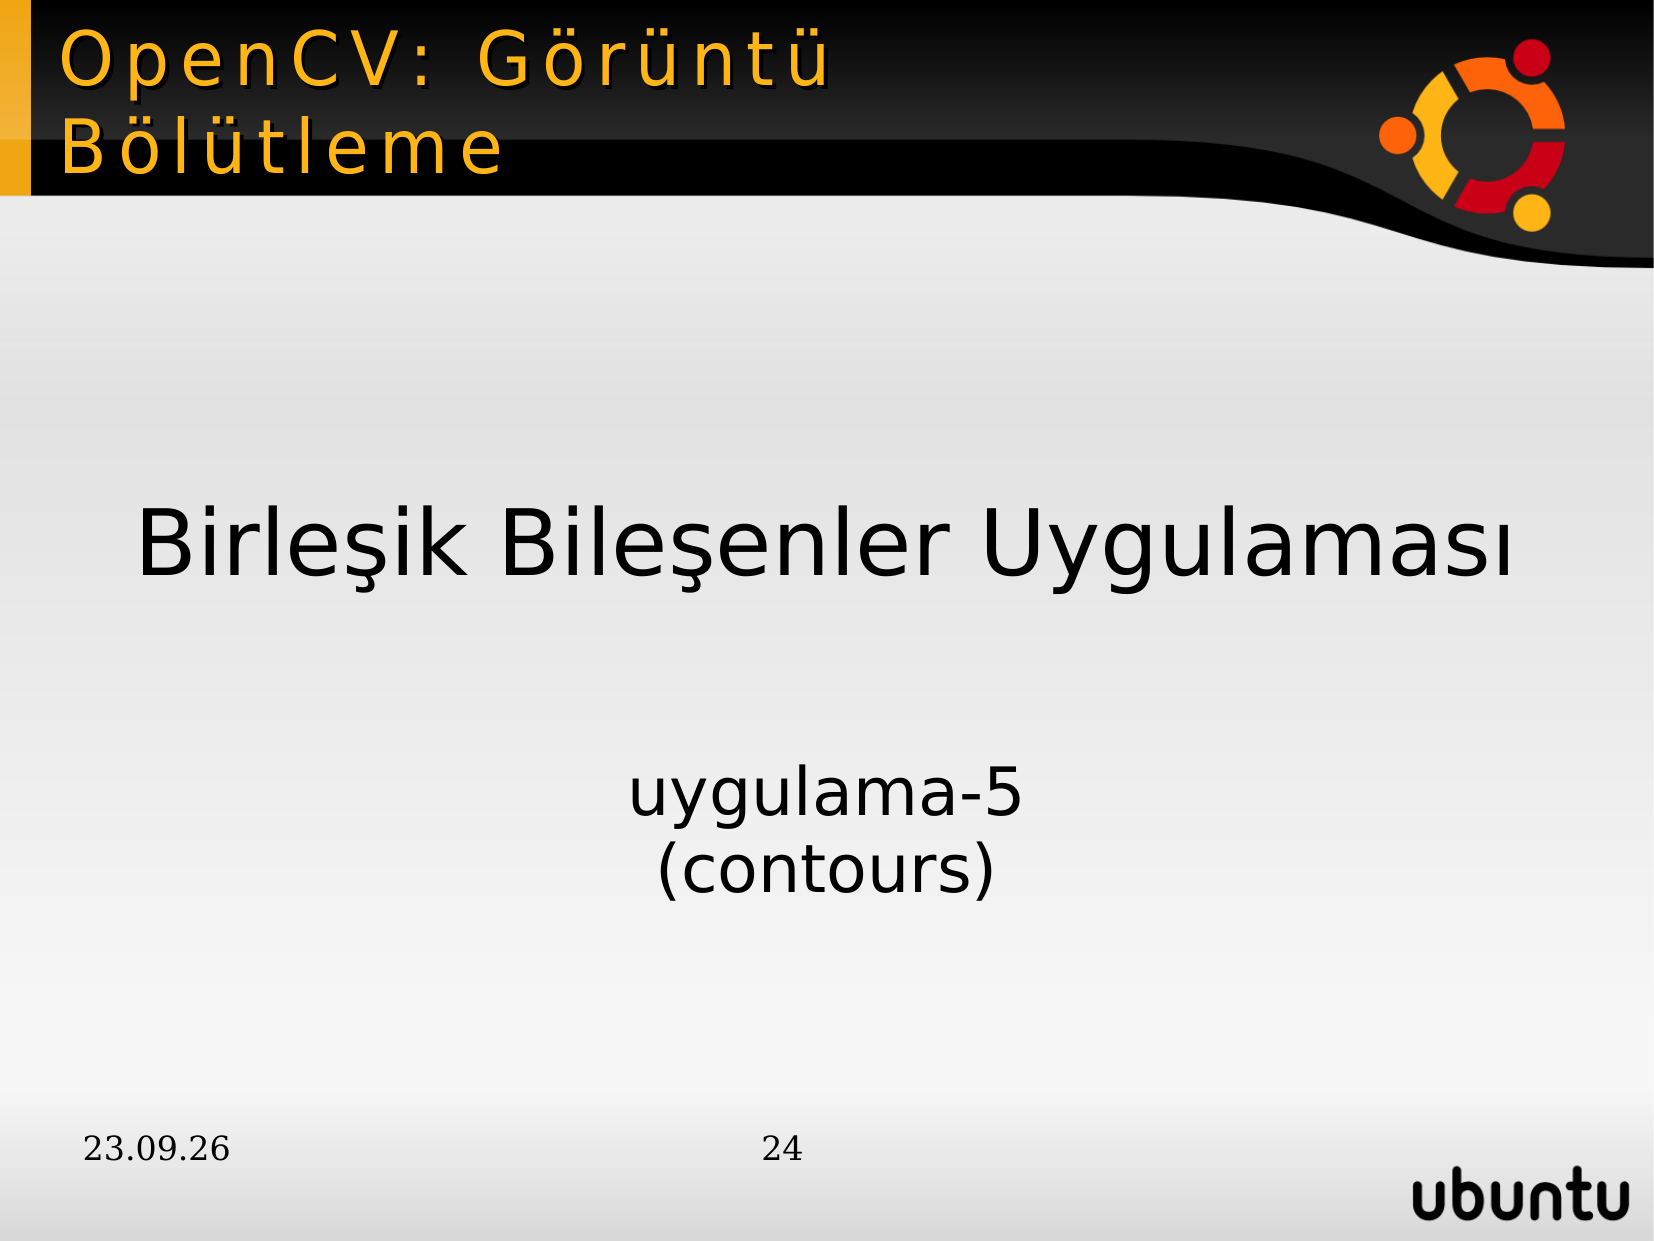

# OpenCV: Görüntü Bölütleme
Birleşik Bileşenler Uygulaması
uygulama-5
(contours)
24